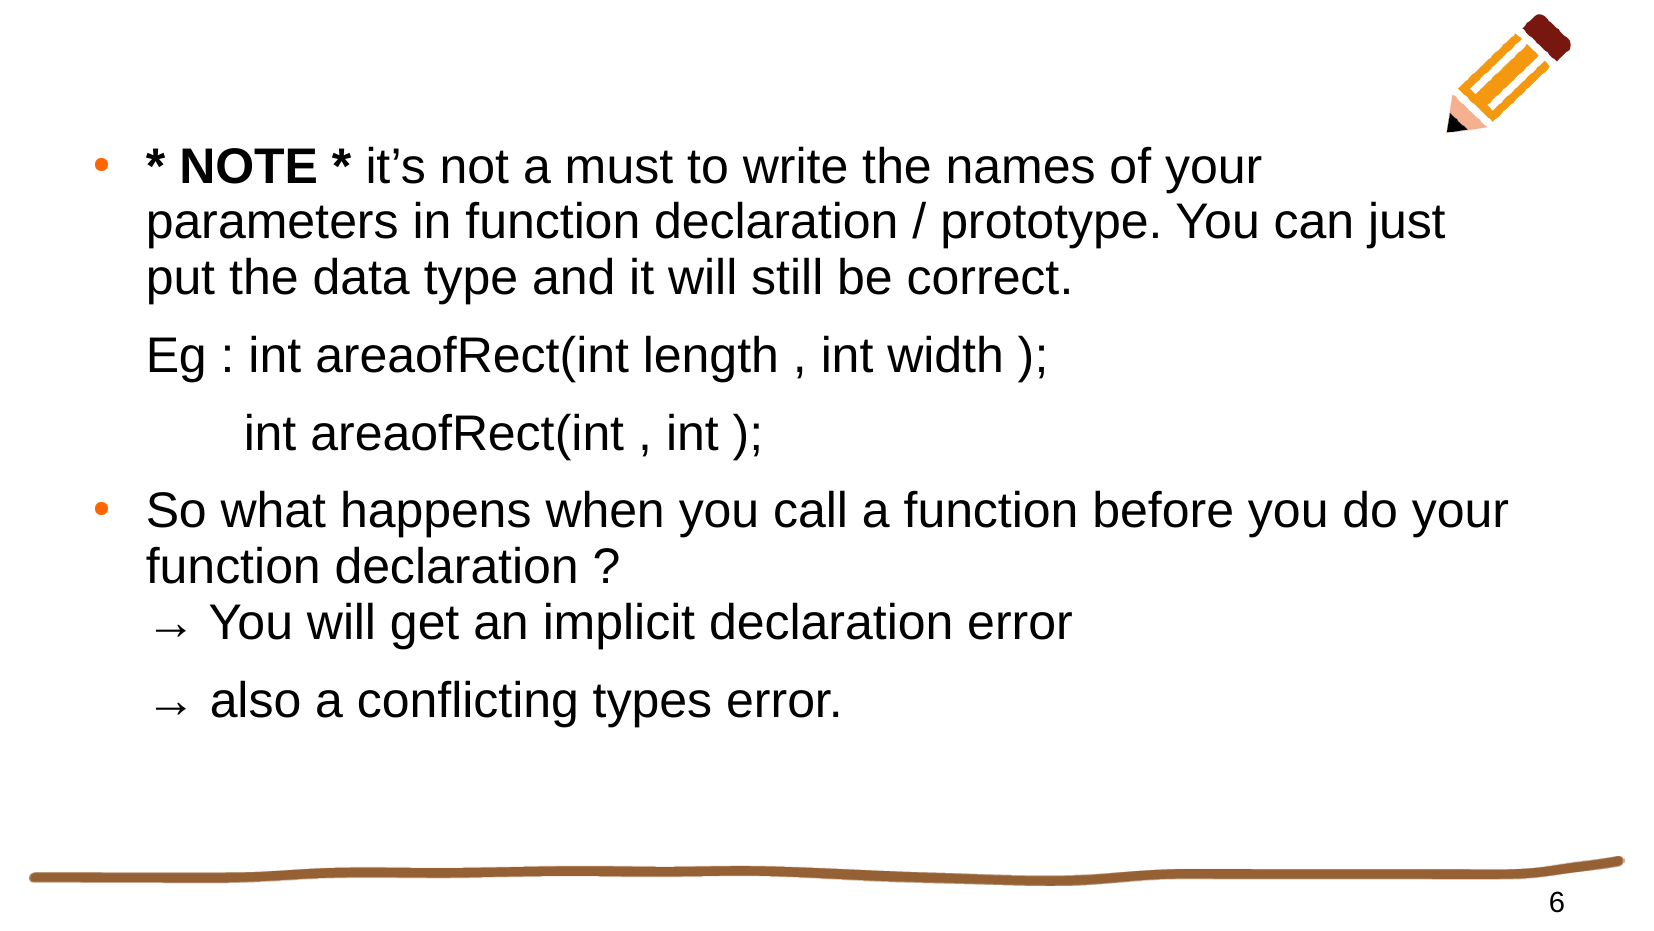

# * NOTE * it’s not a must to write the names of your parameters in function declaration / prototype. You can just put the data type and it will still be correct.
Eg : int areaofRect(int length , int width );
 int areaofRect(int , int );
So what happens when you call a function before you do your function declaration ?
→ You will get an implicit declaration error
→ also a conflicting types error.
6